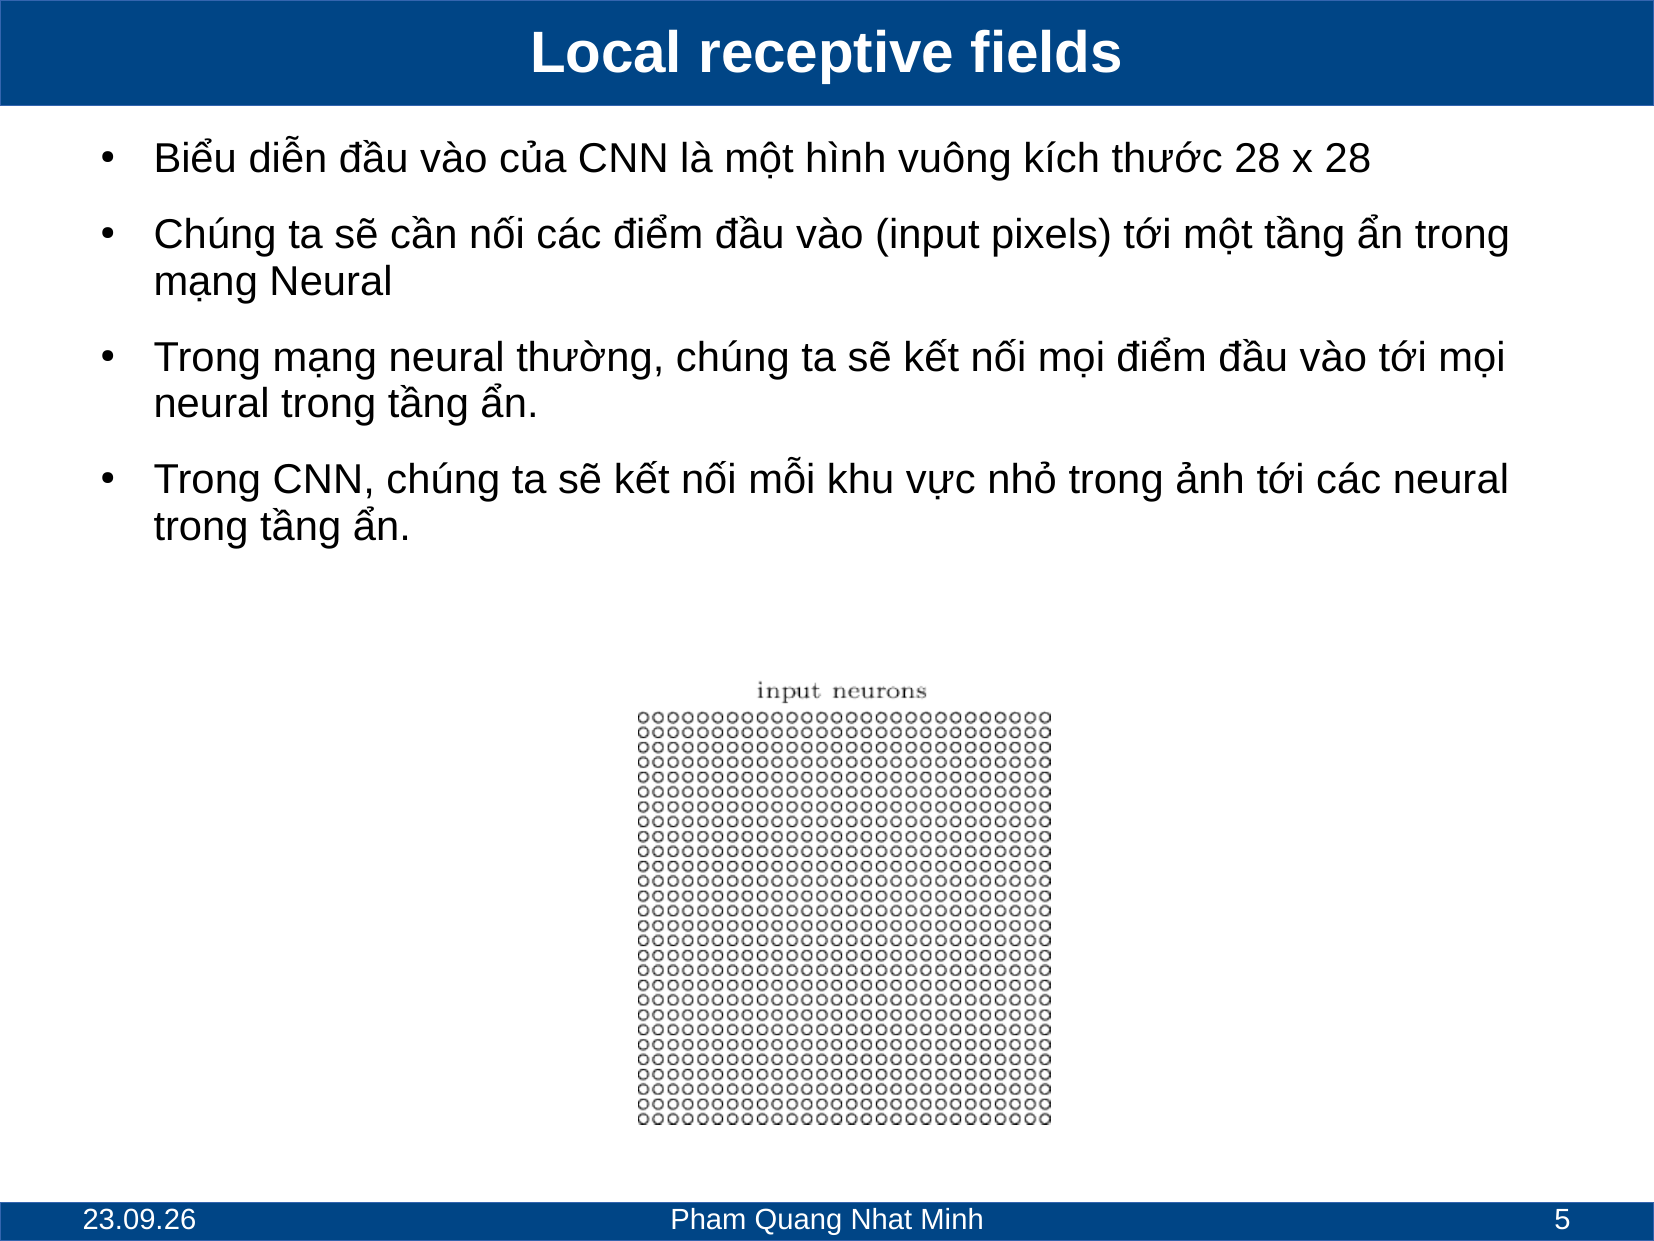

# Local receptive fields
Biểu diễn đầu vào của CNN là một hình vuông kích thước 28 x 28
Chúng ta sẽ cần nối các điểm đầu vào (input pixels) tới một tầng ẩn trong mạng Neural
Trong mạng neural thường, chúng ta sẽ kết nối mọi điểm đầu vào tới mọi neural trong tầng ẩn.
Trong CNN, chúng ta sẽ kết nối mỗi khu vực nhỏ trong ảnh tới các neural trong tầng ẩn.
Pham Quang Nhat Minh
5